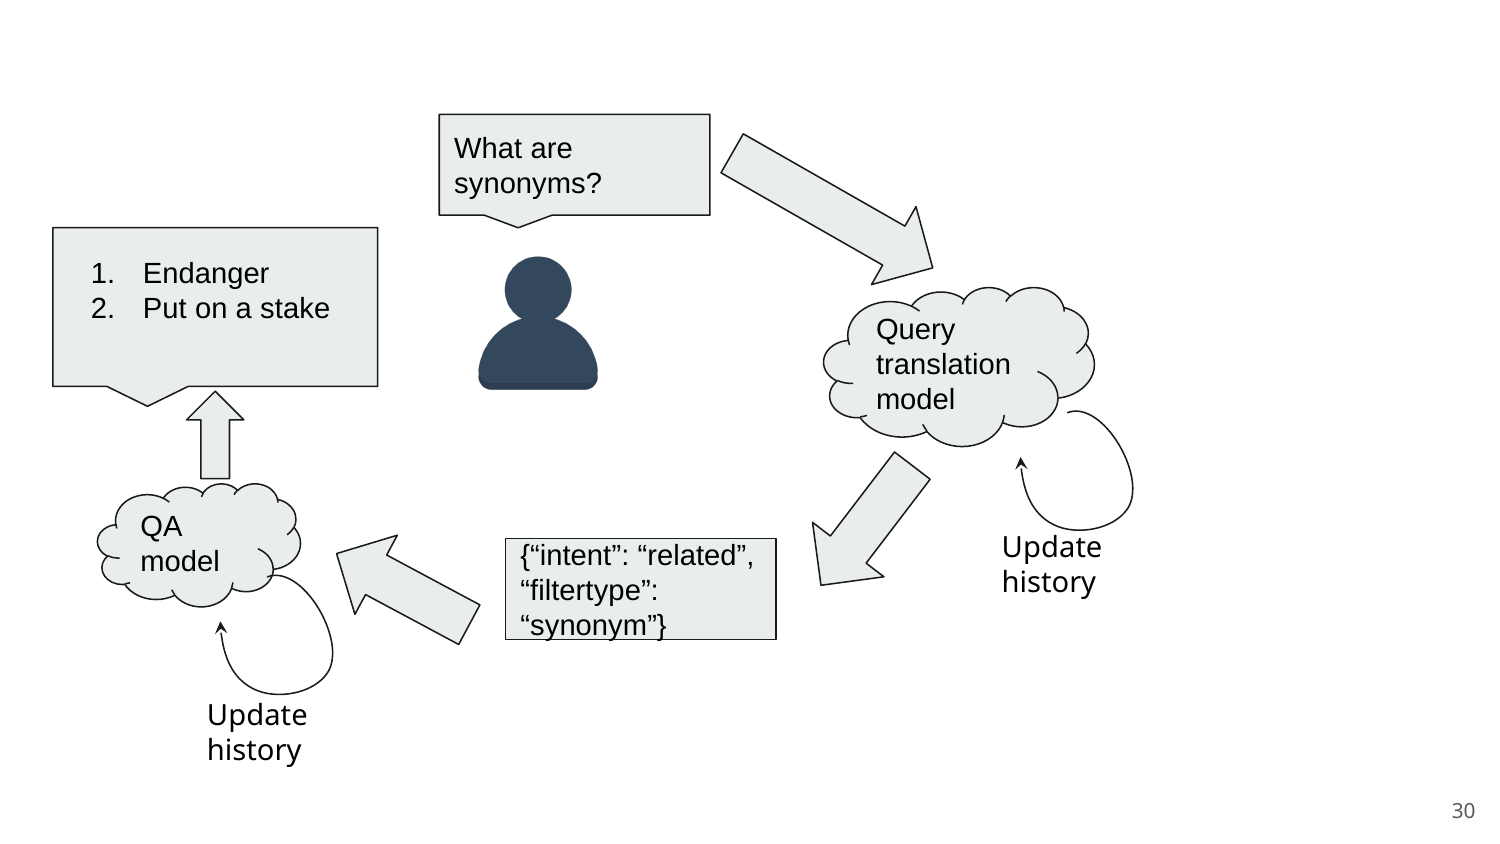

What are synonyms?
Endanger
Put on a stake
Query translation model
QA model
Update history
{“intent”: “related”, “filtertype”: “synonym”}
Update history